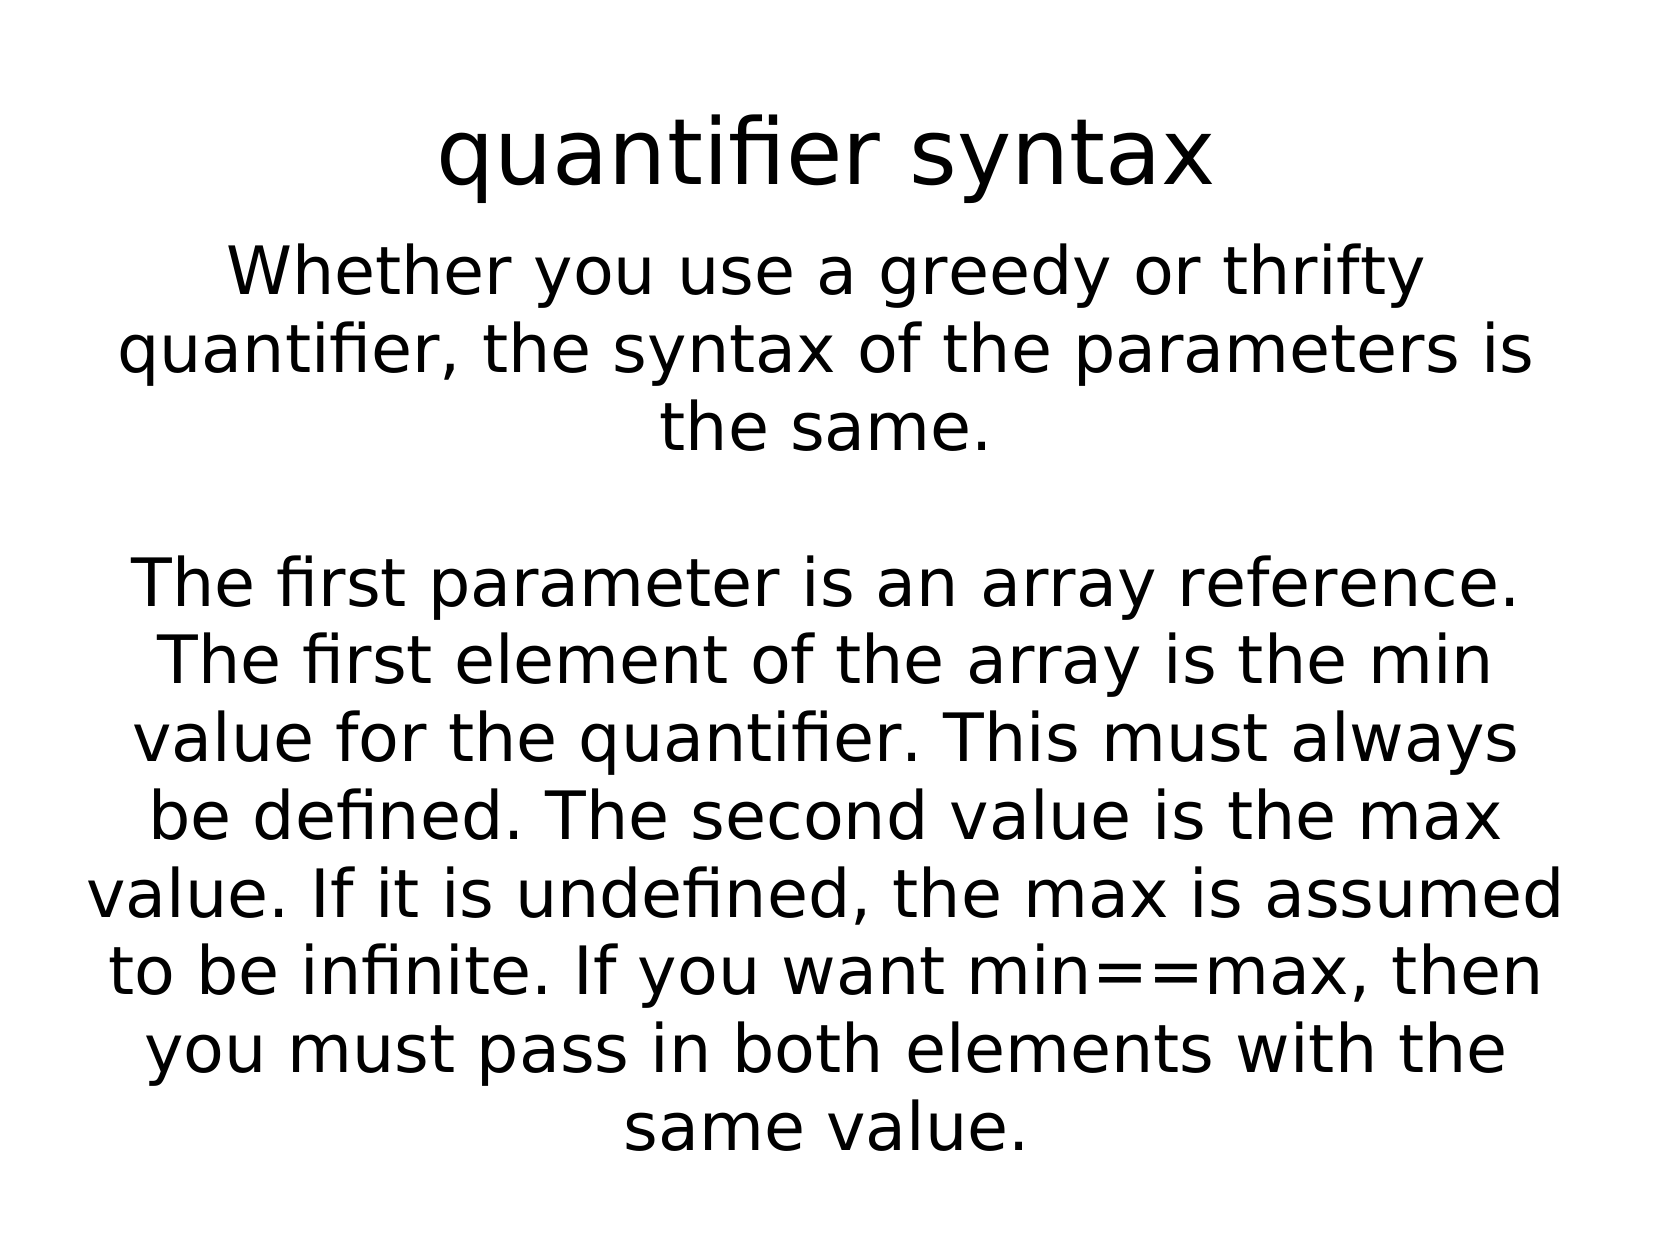

# quantifier syntax
Whether you use a greedy or thrifty quantifier, the syntax of the parameters is the same.
The first parameter is an array reference. The first element of the array is the min value for the quantifier. This must always be defined. The second value is the max value. If it is undefined, the max is assumed to be infinite. If you want min==max, then you must pass in both elements with the same value.